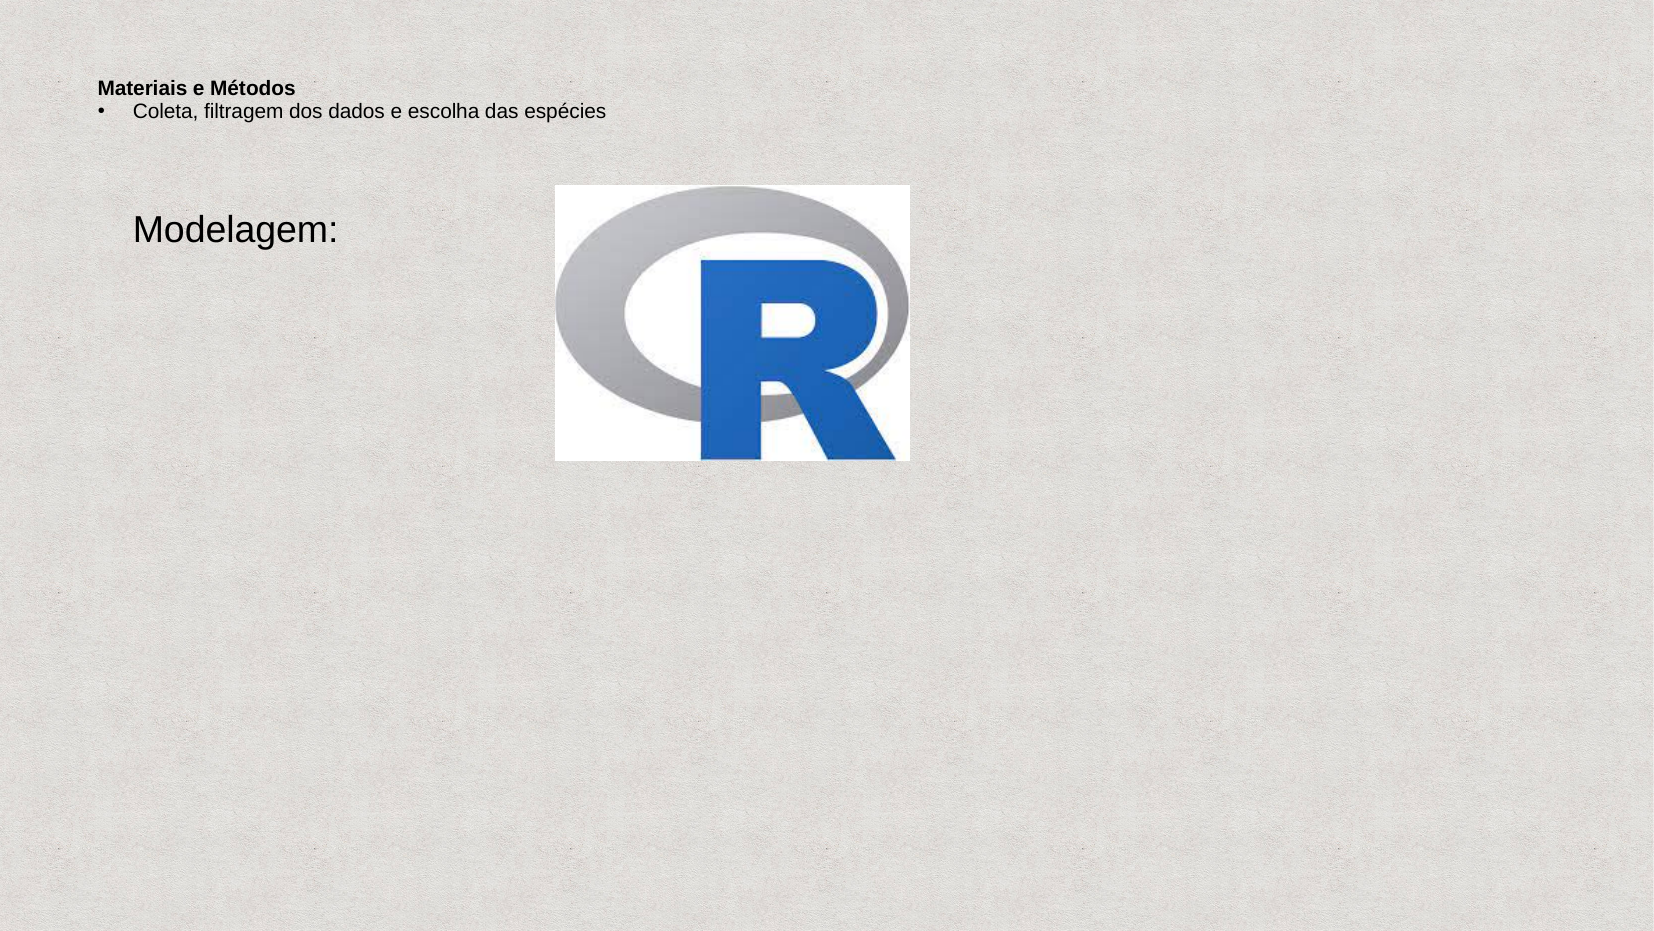

Materiais e Métodos
Coleta, filtragem dos dados e escolha das espécies
Modelagem: